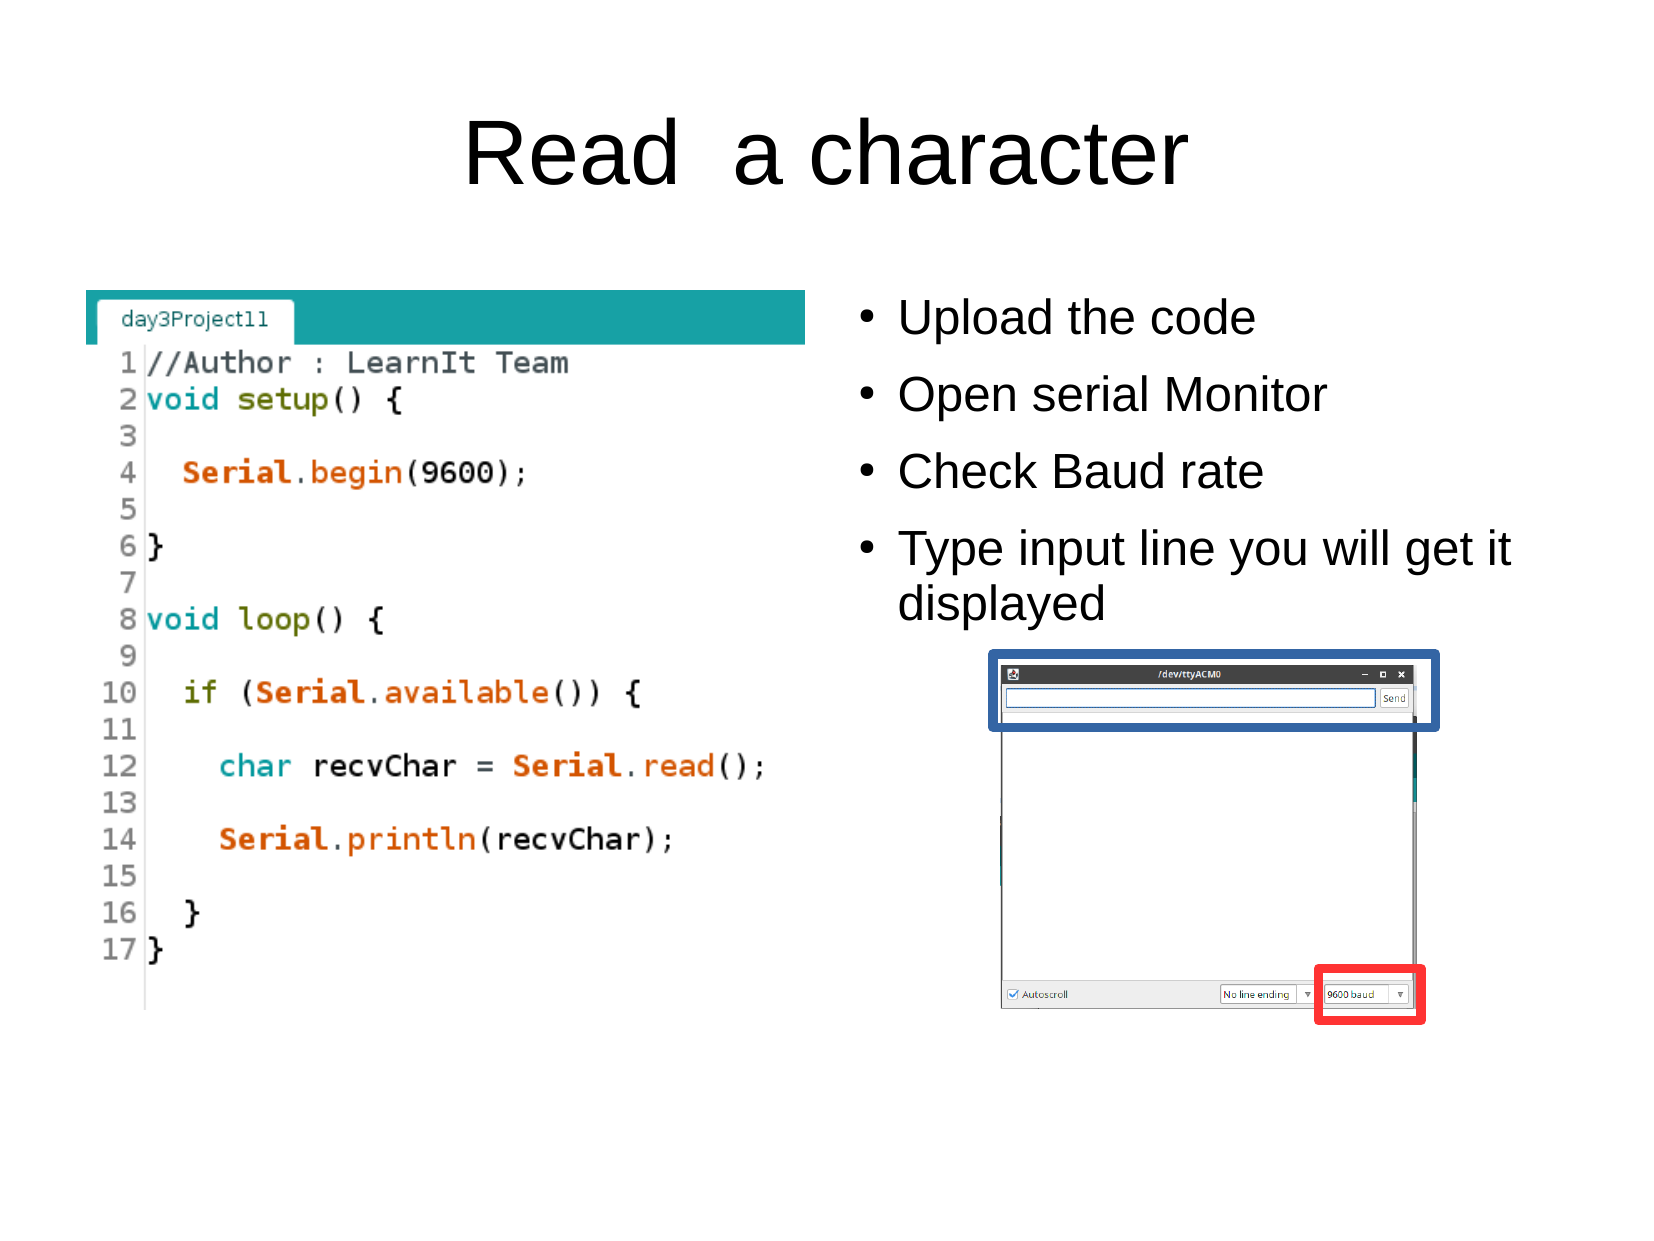

# Read a character
Upload the code
Open serial Monitor
Check Baud rate
Type input line you will get it displayed